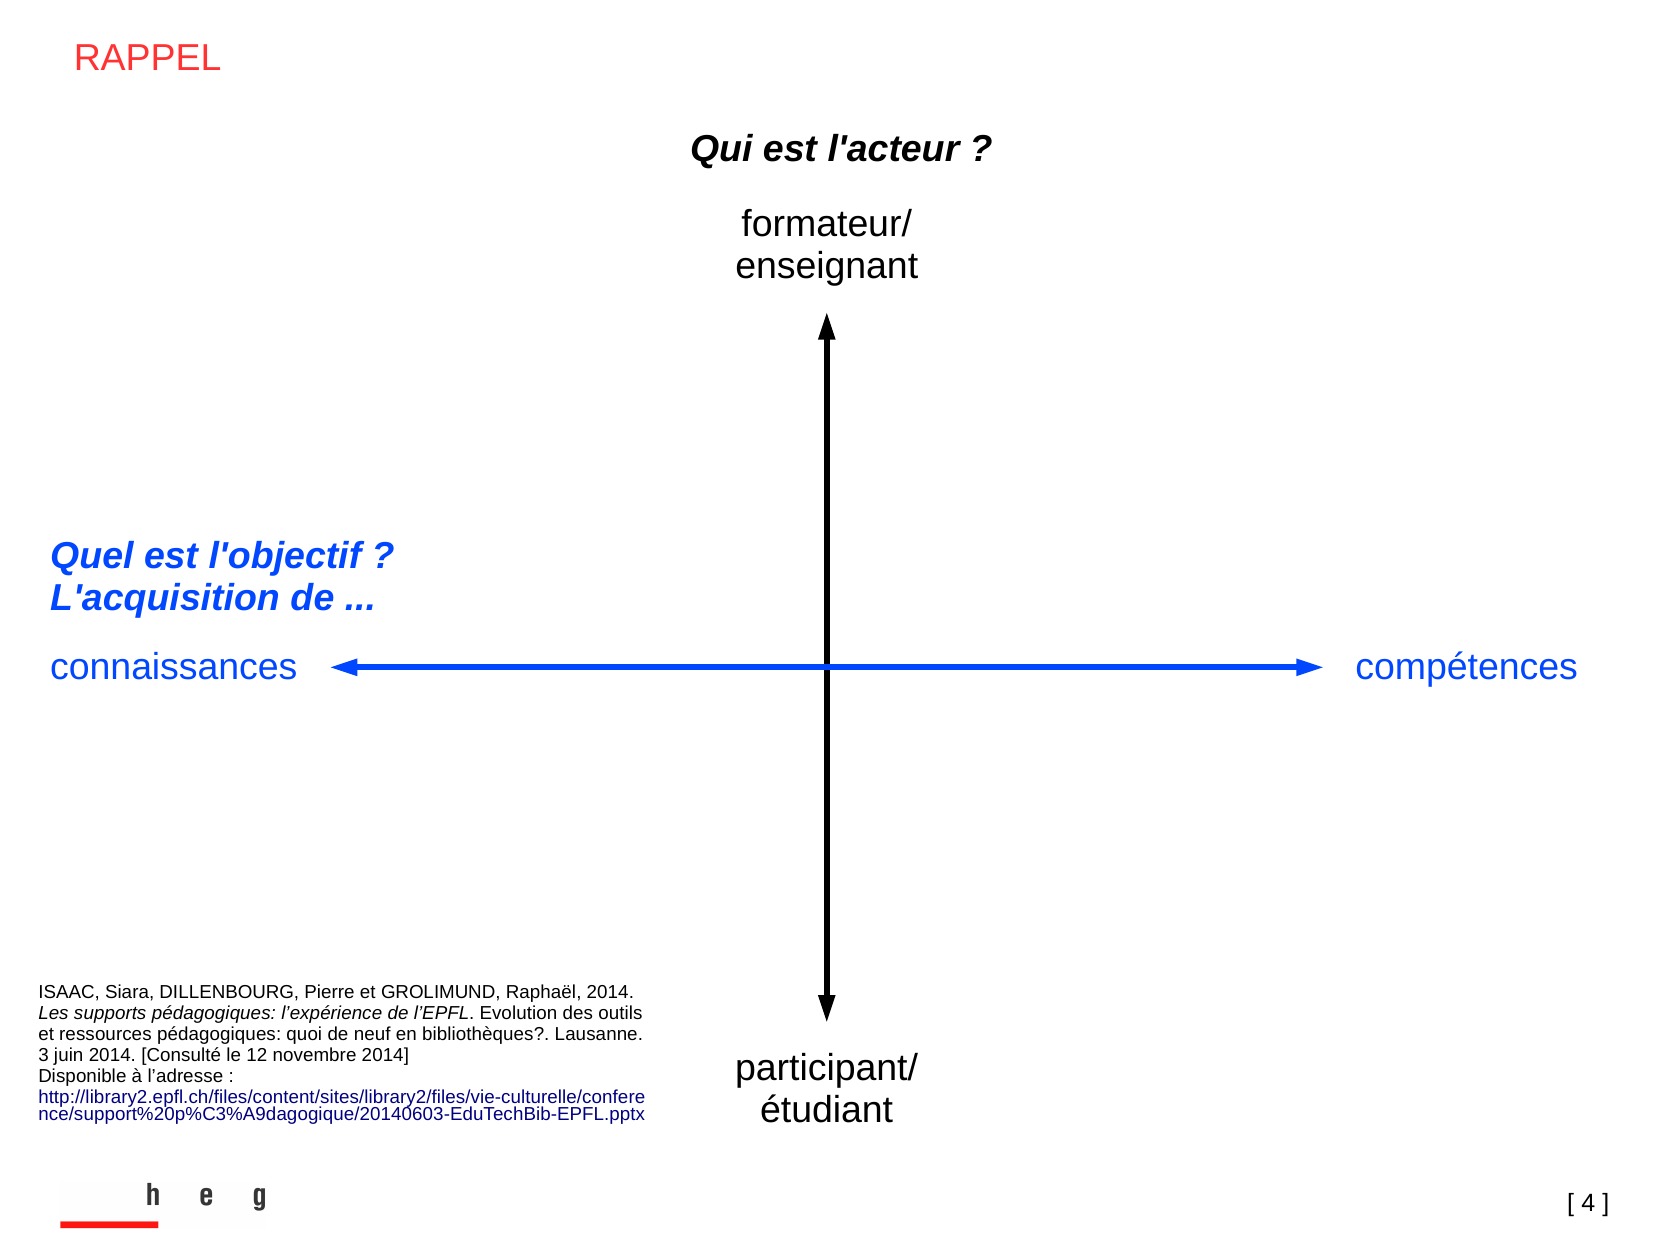

RAPPEL
Qui est l'acteur ?
formateur/
enseignant
Quel est l'objectif ?
L'acquisition de ...
connaissances
compétences
ISAAC, Siara, DILLENBOURG, Pierre et GROLIMUND, Raphaël, 2014. Les supports pédagogiques: l’expérience de l’EPFL. Evolution des outils et ressources pédagogiques: quoi de neuf en bibliothèques?. Lausanne. 3 juin 2014. [Consulté le 12 novembre 2014]
Disponible à l’adresse : http://library2.epfl.ch/files/content/sites/library2/files/vie-culturelle/conference/support%20p%C3%A9dagogique/20140603-EduTechBib-EPFL.pptx
participant/
étudiant